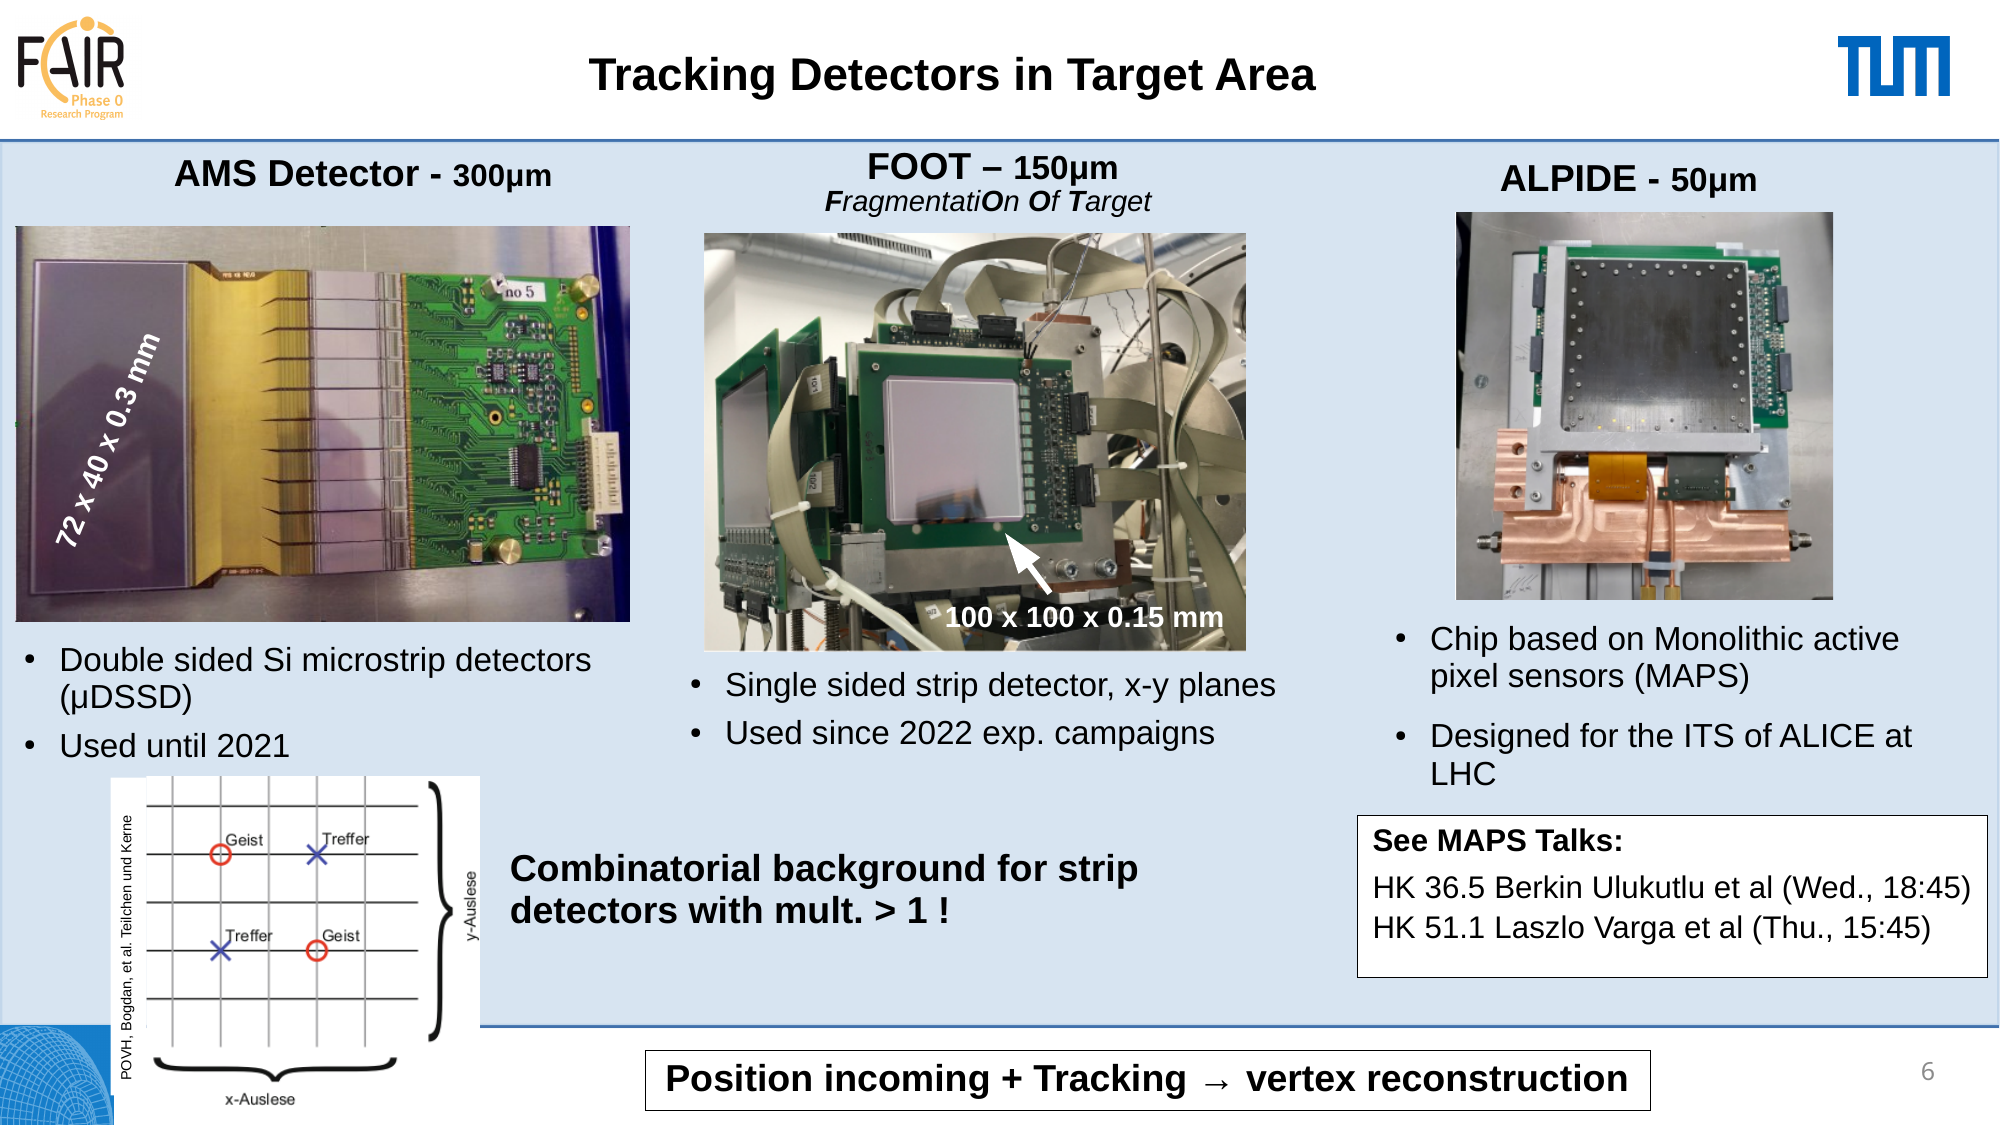

Tracking Detectors in Target Area
FOOT – 150μm
AMS Detector - 300μm
ALPIDE - 50μm
FragmentatiOn Of Target
100 x 100 x 0.15 mm
72 x 40 x 0.3 mm
Chip based on Monolithic active pixel sensors (MAPS)
Designed for the ITS of ALICE at LHC
Double sided Si microstrip detectors (μDSSD)
Used until 2021
Single sided strip detector, x-y planes
Used since 2022 exp. campaigns
See MAPS Talks:
HK 36.5 Berkin Ulukutlu et al (Wed., 18:45)
HK 51.1 Laszlo Varga et al (Thu., 15:45)
Combinatorial background for strip detectors with mult. > 1 !
POVH, Bogdan, et al. Teilchen und Kerne
6
Position incoming + Tracking → vertex reconstruction